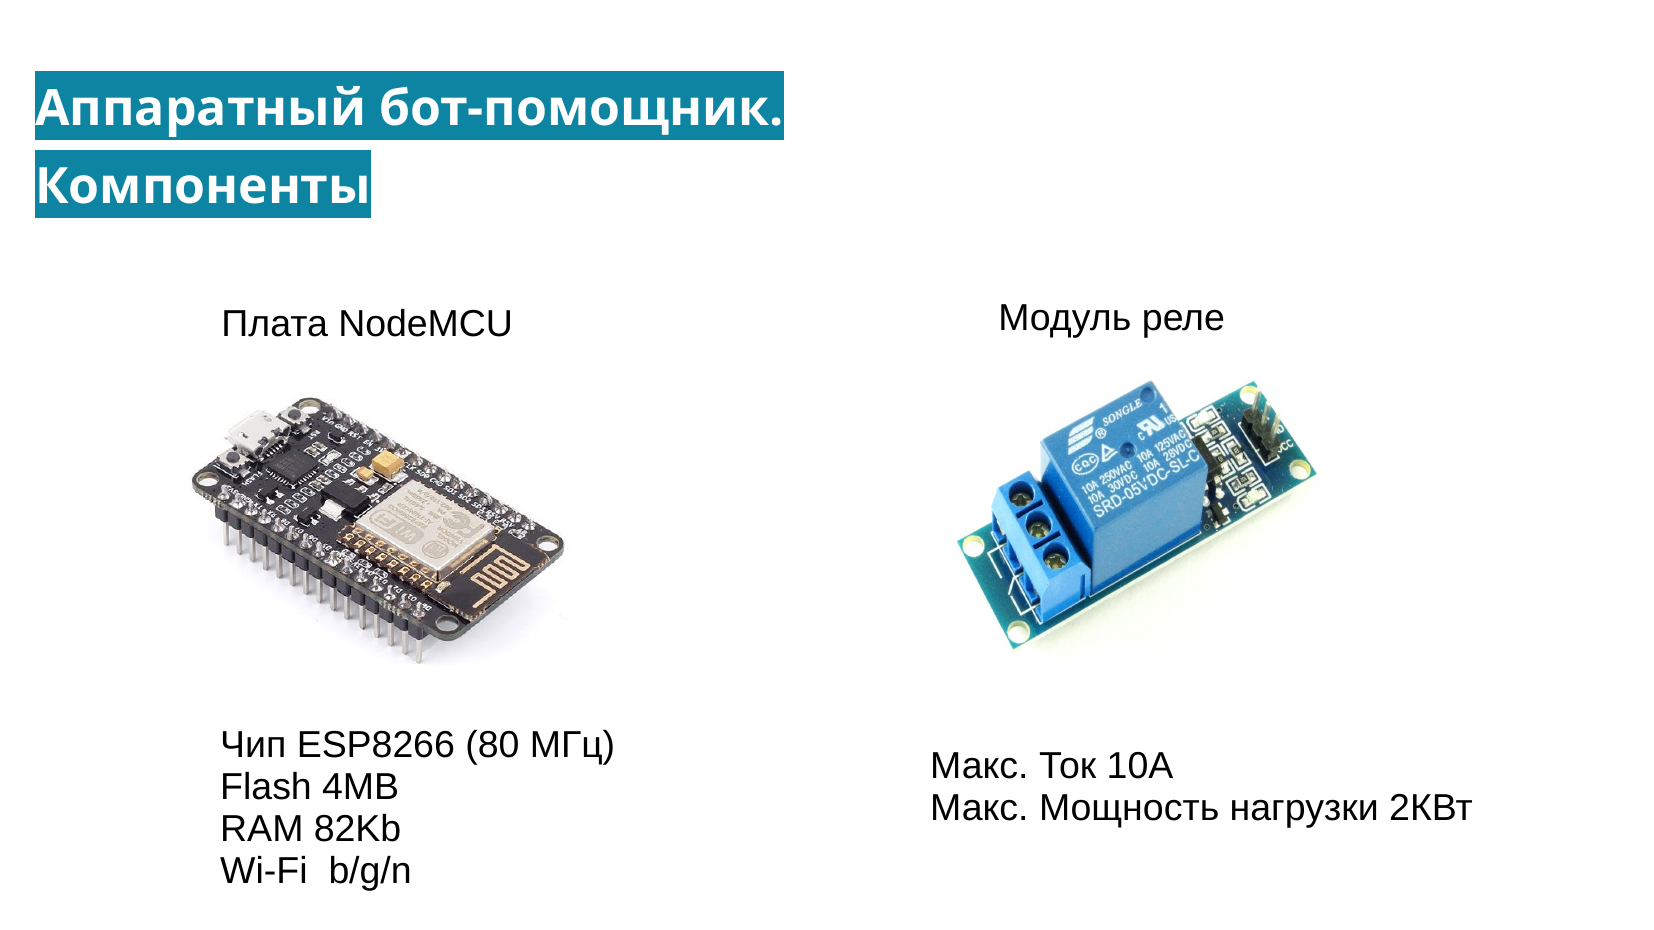

# Аппаратный бот-помощник. Компоненты
Модуль реле
Плата NodeMCU
Чип ESP8266 (80 MГц)
Flash 4MB
RAM 82Kb
Wi-Fi b/g/n
Макс. Ток 10А
Макс. Мощность нагрузки 2КВт